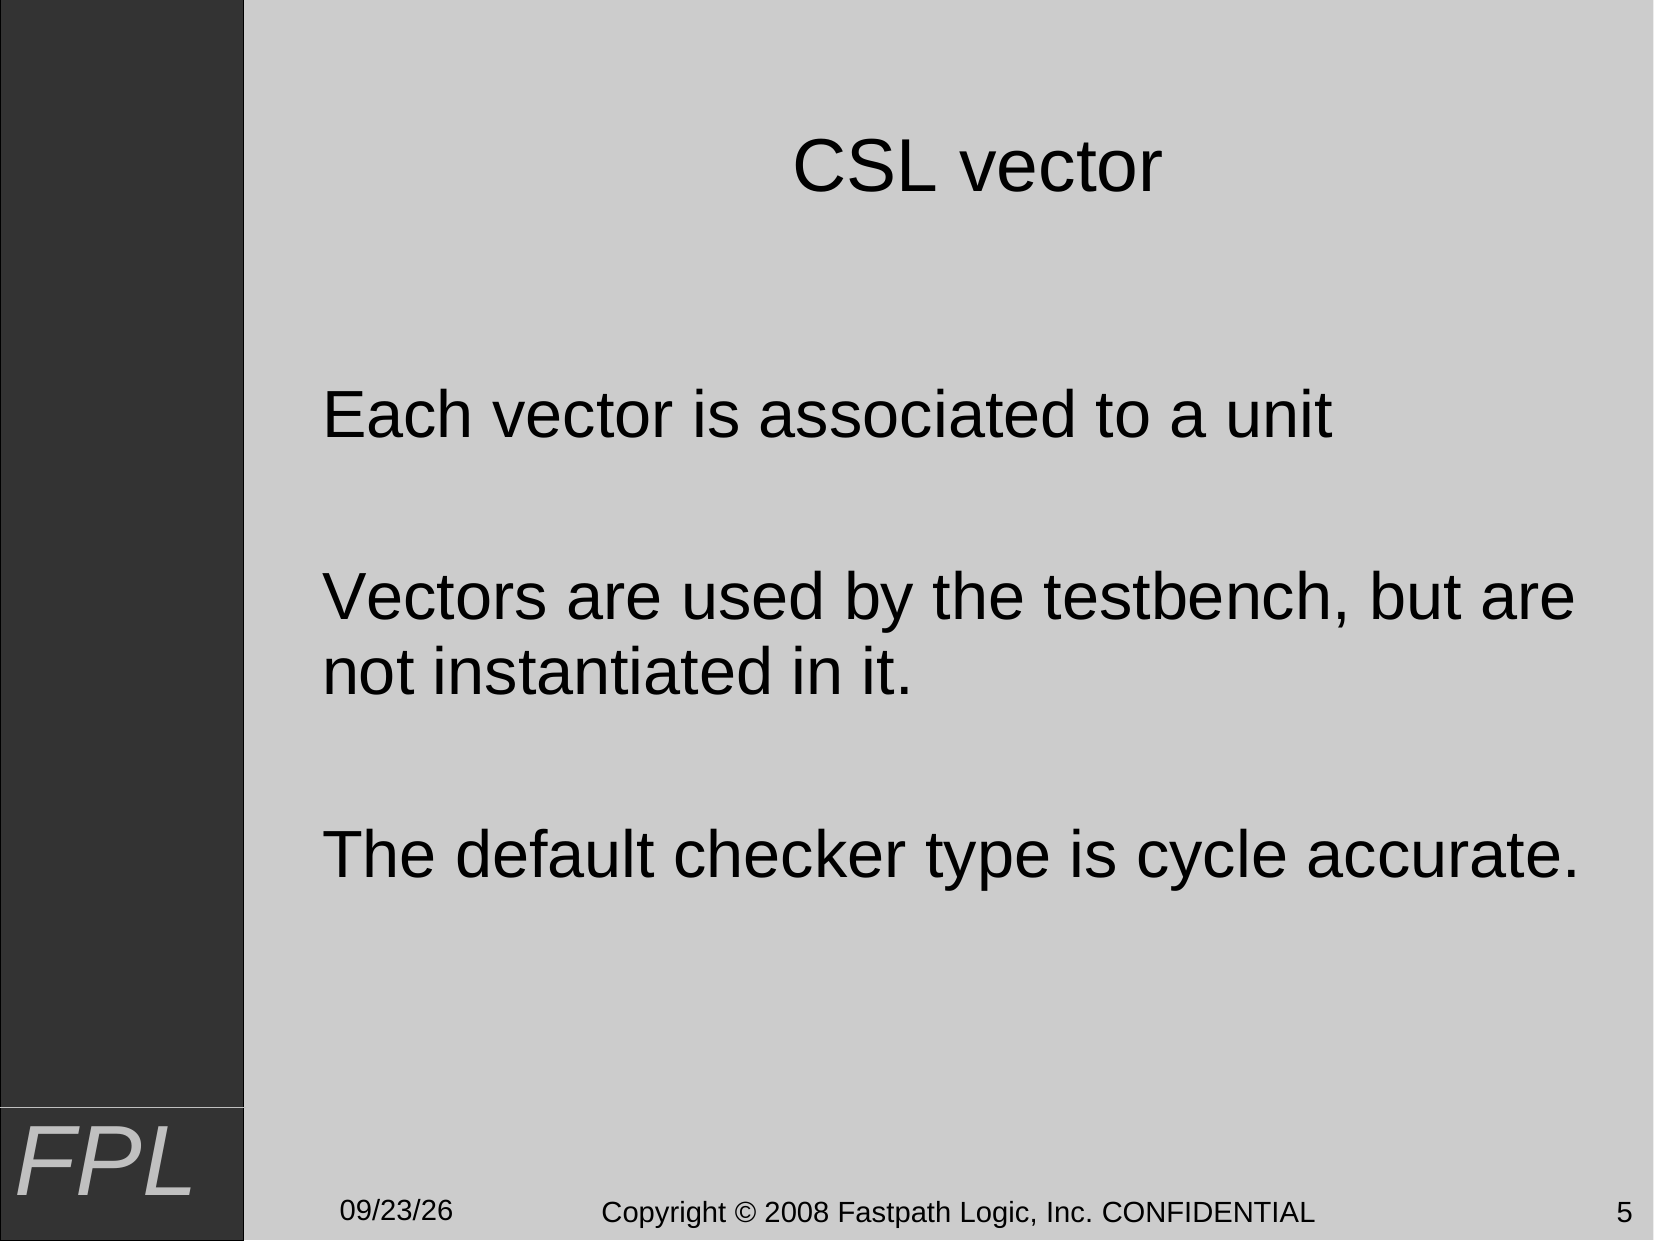

# CSL vector
Each vector is associated to a unit
Vectors are used by the testbench, but are not instantiated in it.
The default checker type is cycle accurate.
5
© 2008 FASTPATH LOGIC INC.